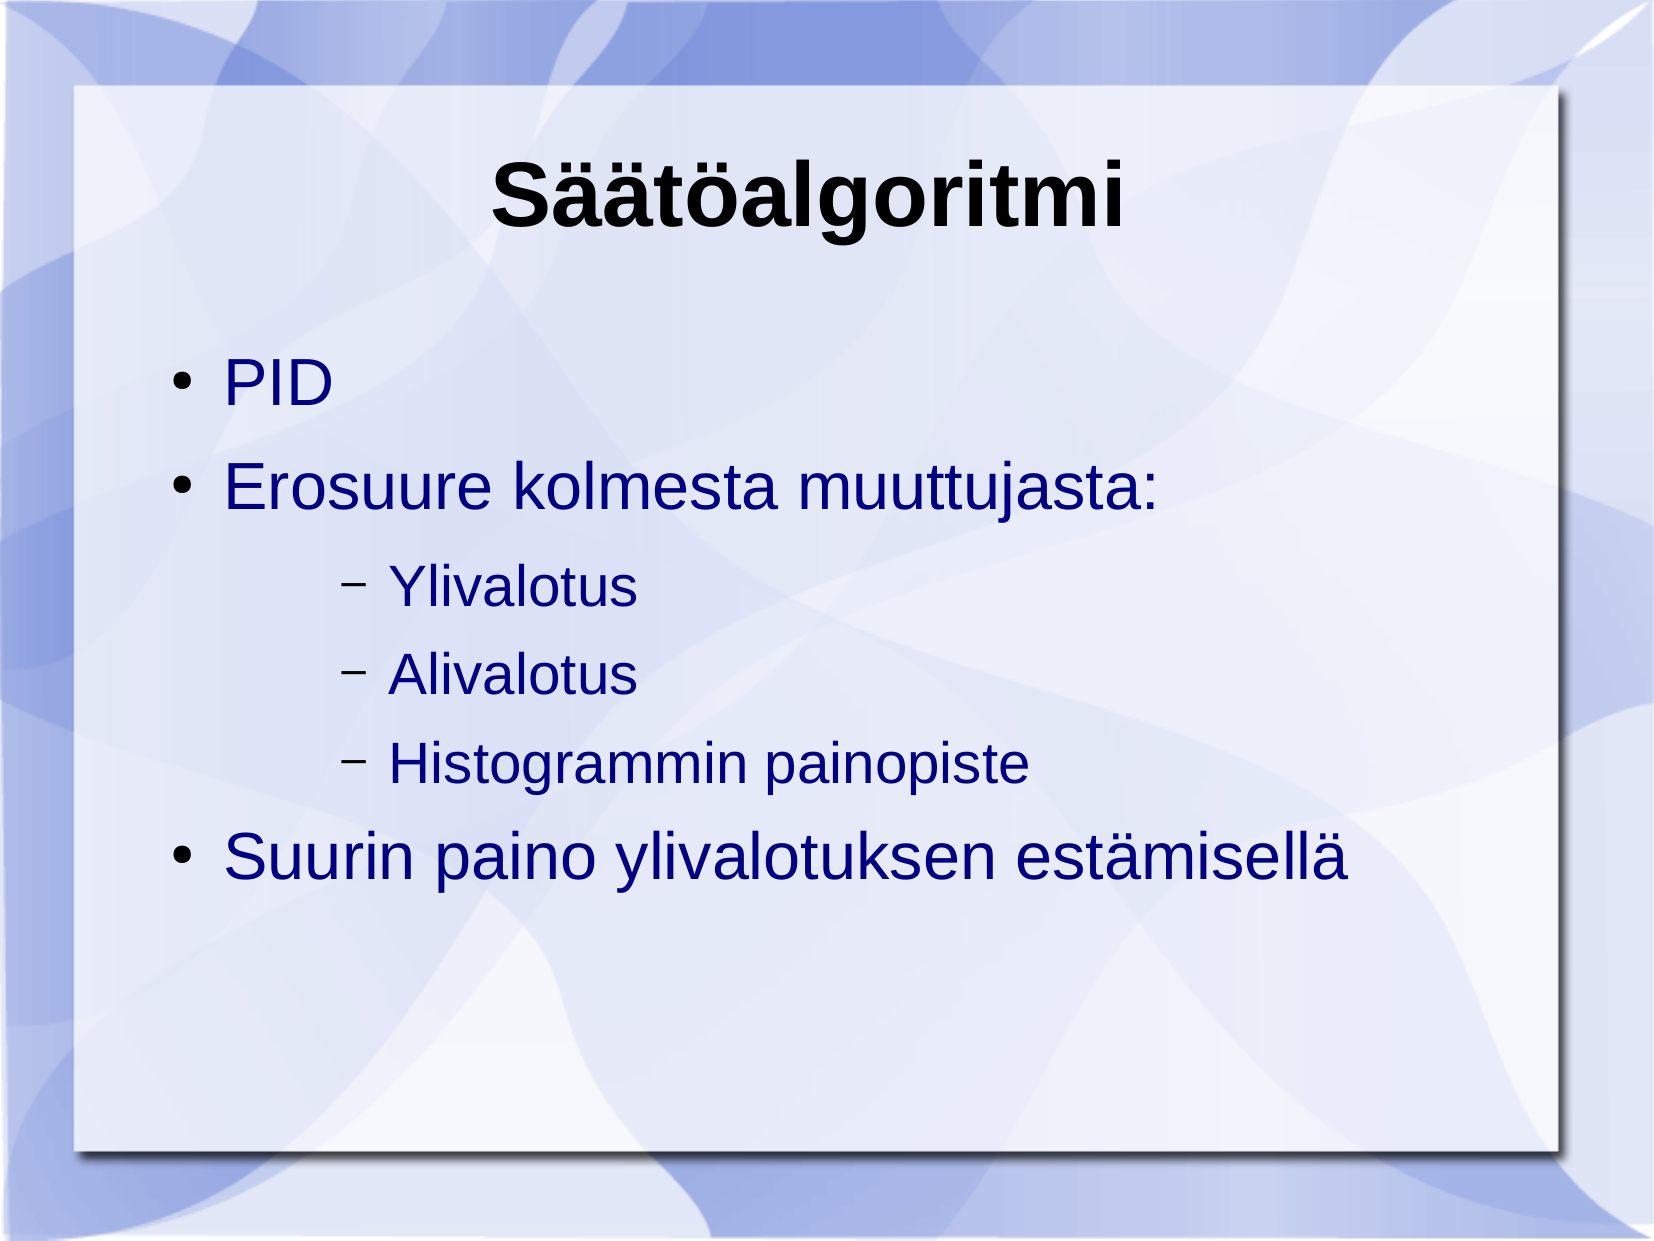

# Säätöalgoritmi
PID
Erosuure kolmesta muuttujasta:
Ylivalotus
Alivalotus
Histogrammin painopiste
Suurin paino ylivalotuksen estämisellä